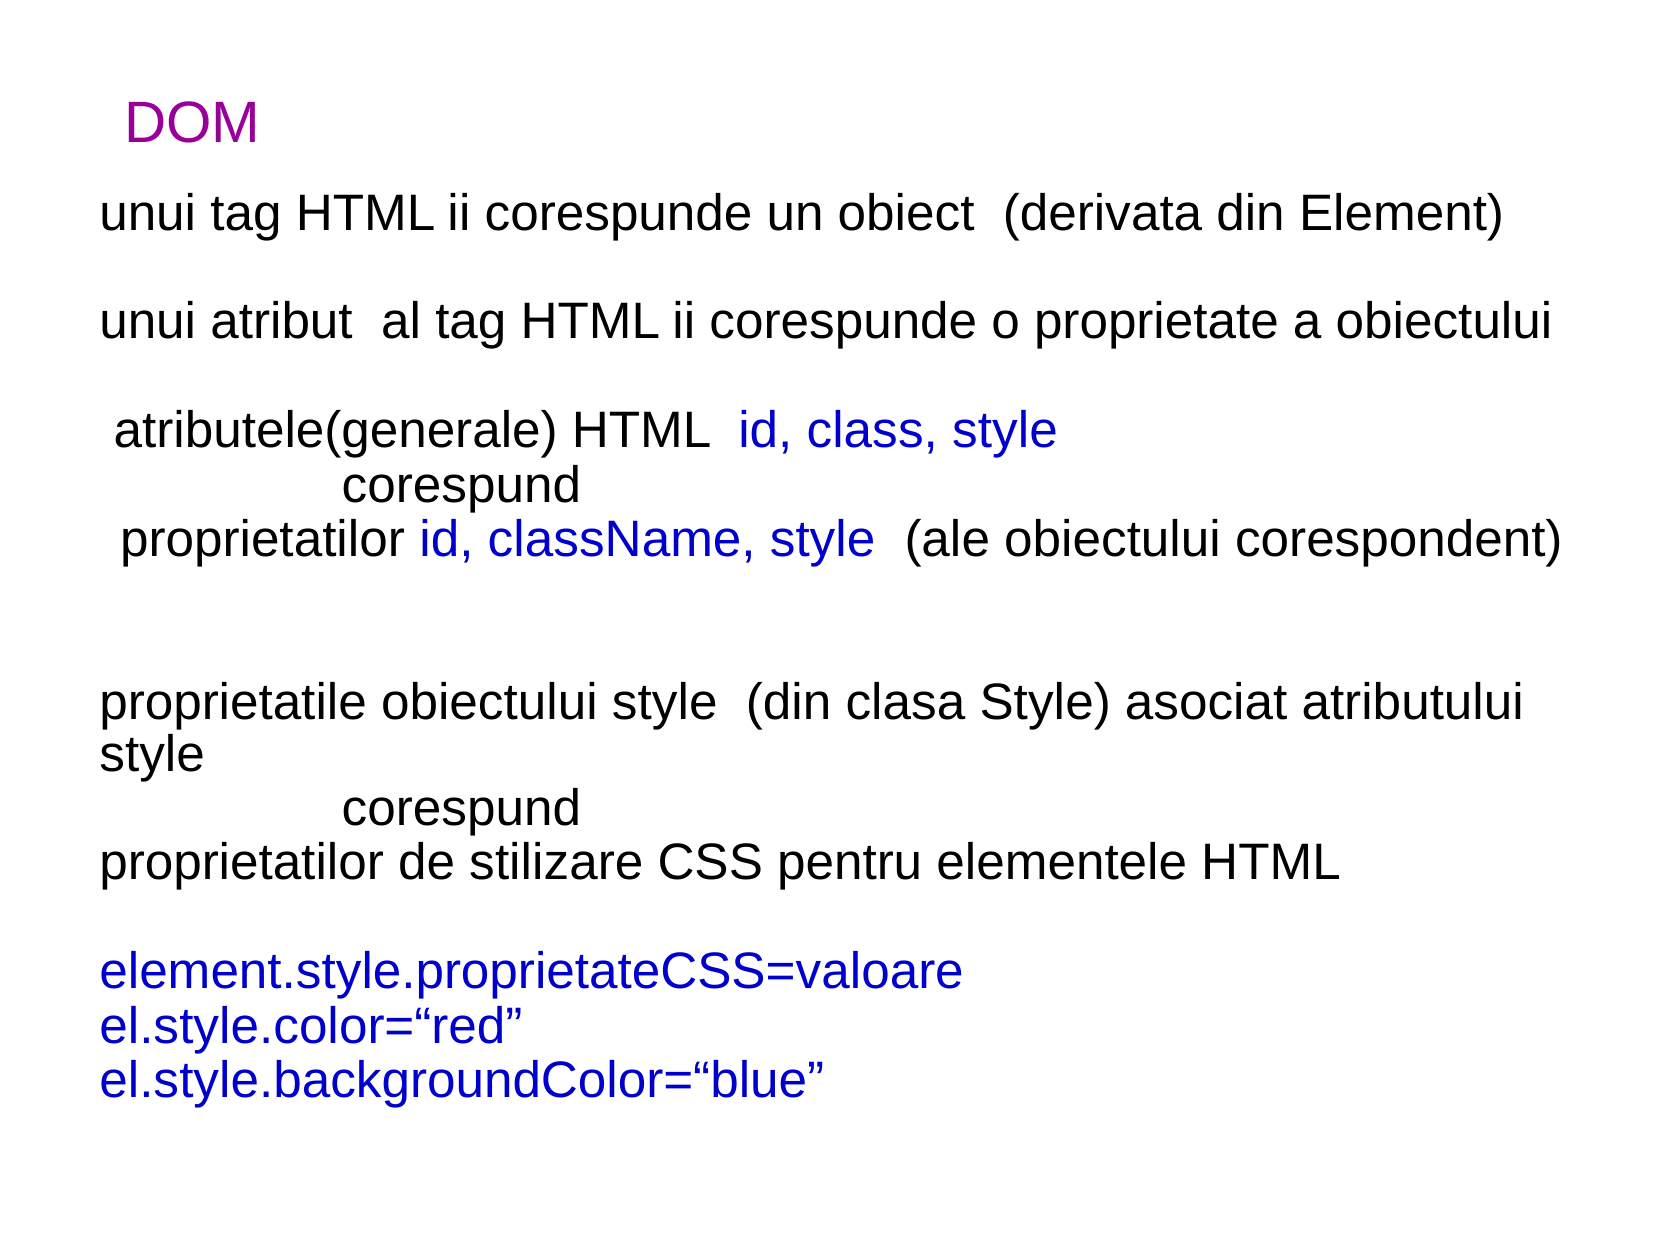

DOM
unui tag HTML ii corespunde un obiect (derivata din Element)
unui atribut al tag HTML ii corespunde o proprietate a obiectului
 atributele(generale) HTML id, class, style
 corespund
 	proprietatilor id, className, style (ale obiectului corespondent)
proprietatile obiectului style (din clasa Style) asociat atributului style
 corespund
proprietatilor de stilizare CSS pentru elementele HTML
element.style.proprietateCSS=valoare
el.style.color=“red”
el.style.backgroundColor=“blue”